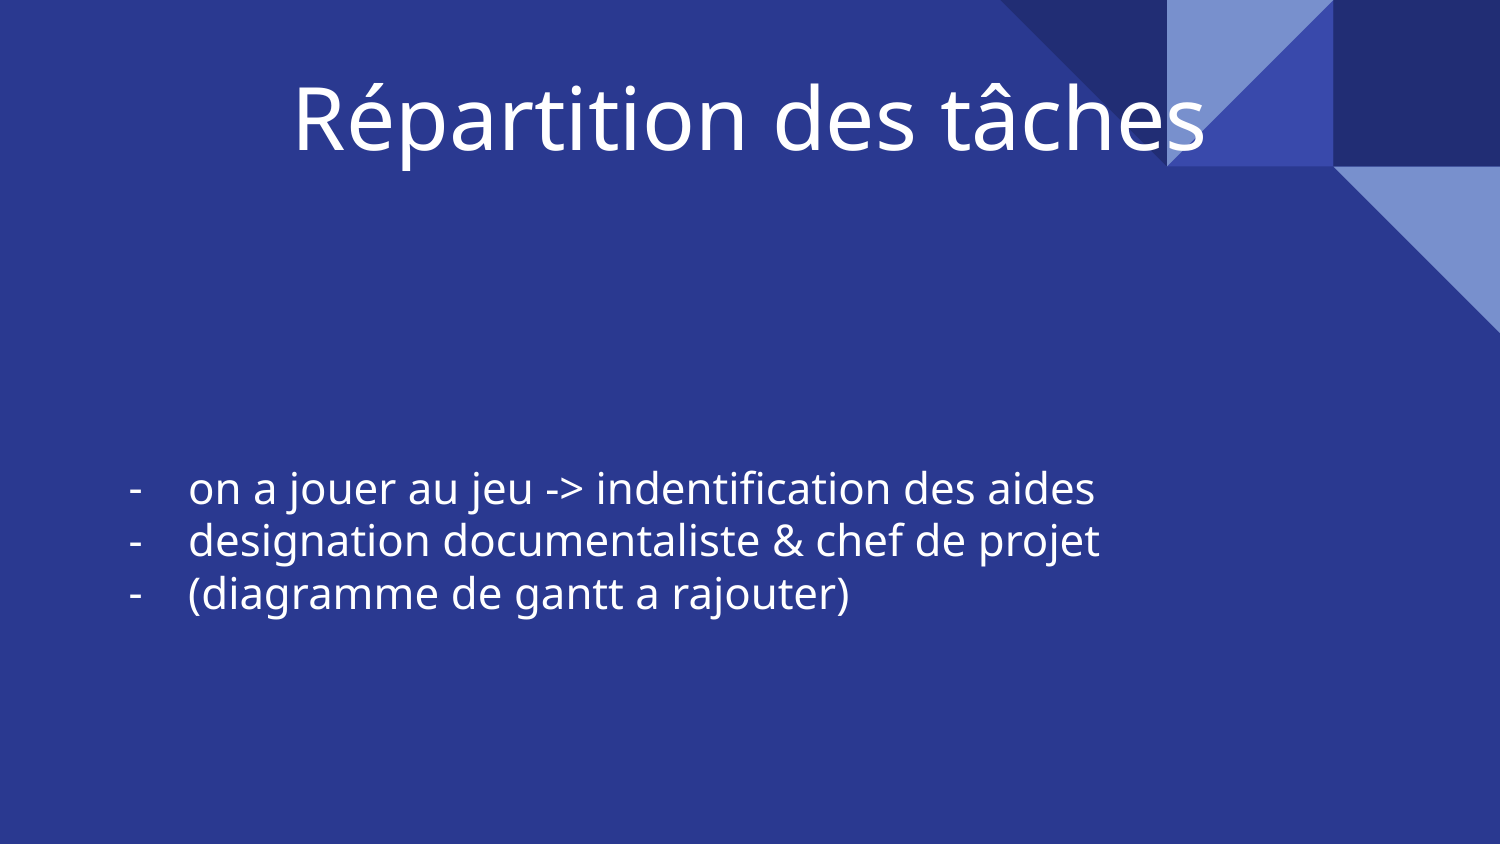

# Répartition des tâches
on a jouer au jeu -> indentification des aides
designation documentaliste & chef de projet
(diagramme de gantt a rajouter)